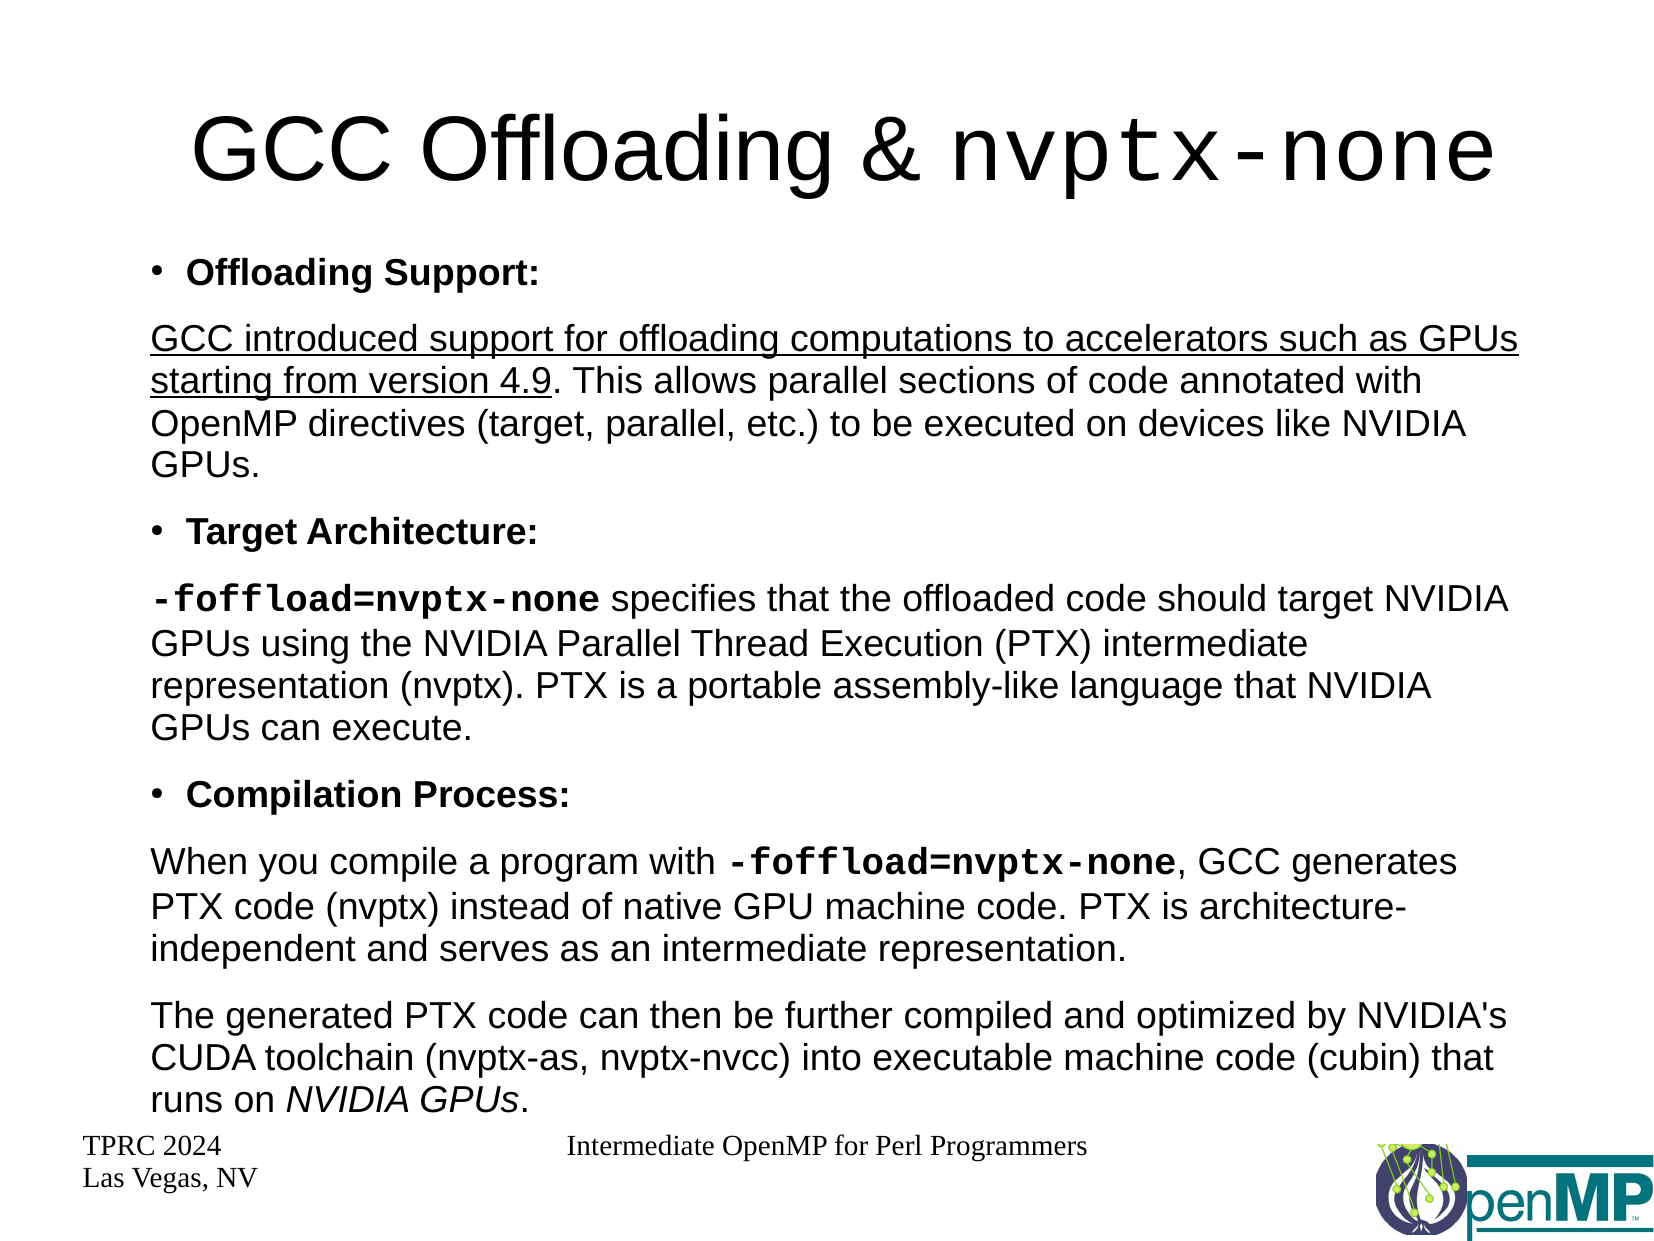

# GCC Offloading & nvptx-none
Offloading Support:
GCC introduced support for offloading computations to accelerators such as GPUs starting from version 4.9. This allows parallel sections of code annotated with OpenMP directives (target, parallel, etc.) to be executed on devices like NVIDIA GPUs.
Target Architecture:
-foffload=nvptx-none specifies that the offloaded code should target NVIDIA GPUs using the NVIDIA Parallel Thread Execution (PTX) intermediate representation (nvptx). PTX is a portable assembly-like language that NVIDIA GPUs can execute.
Compilation Process:
When you compile a program with -foffload=nvptx-none, GCC generates PTX code (nvptx) instead of native GPU machine code. PTX is architecture-independent and serves as an intermediate representation.
The generated PTX code can then be further compiled and optimized by NVIDIA's CUDA toolchain (nvptx-as, nvptx-nvcc) into executable machine code (cubin) that runs on NVIDIA GPUs.